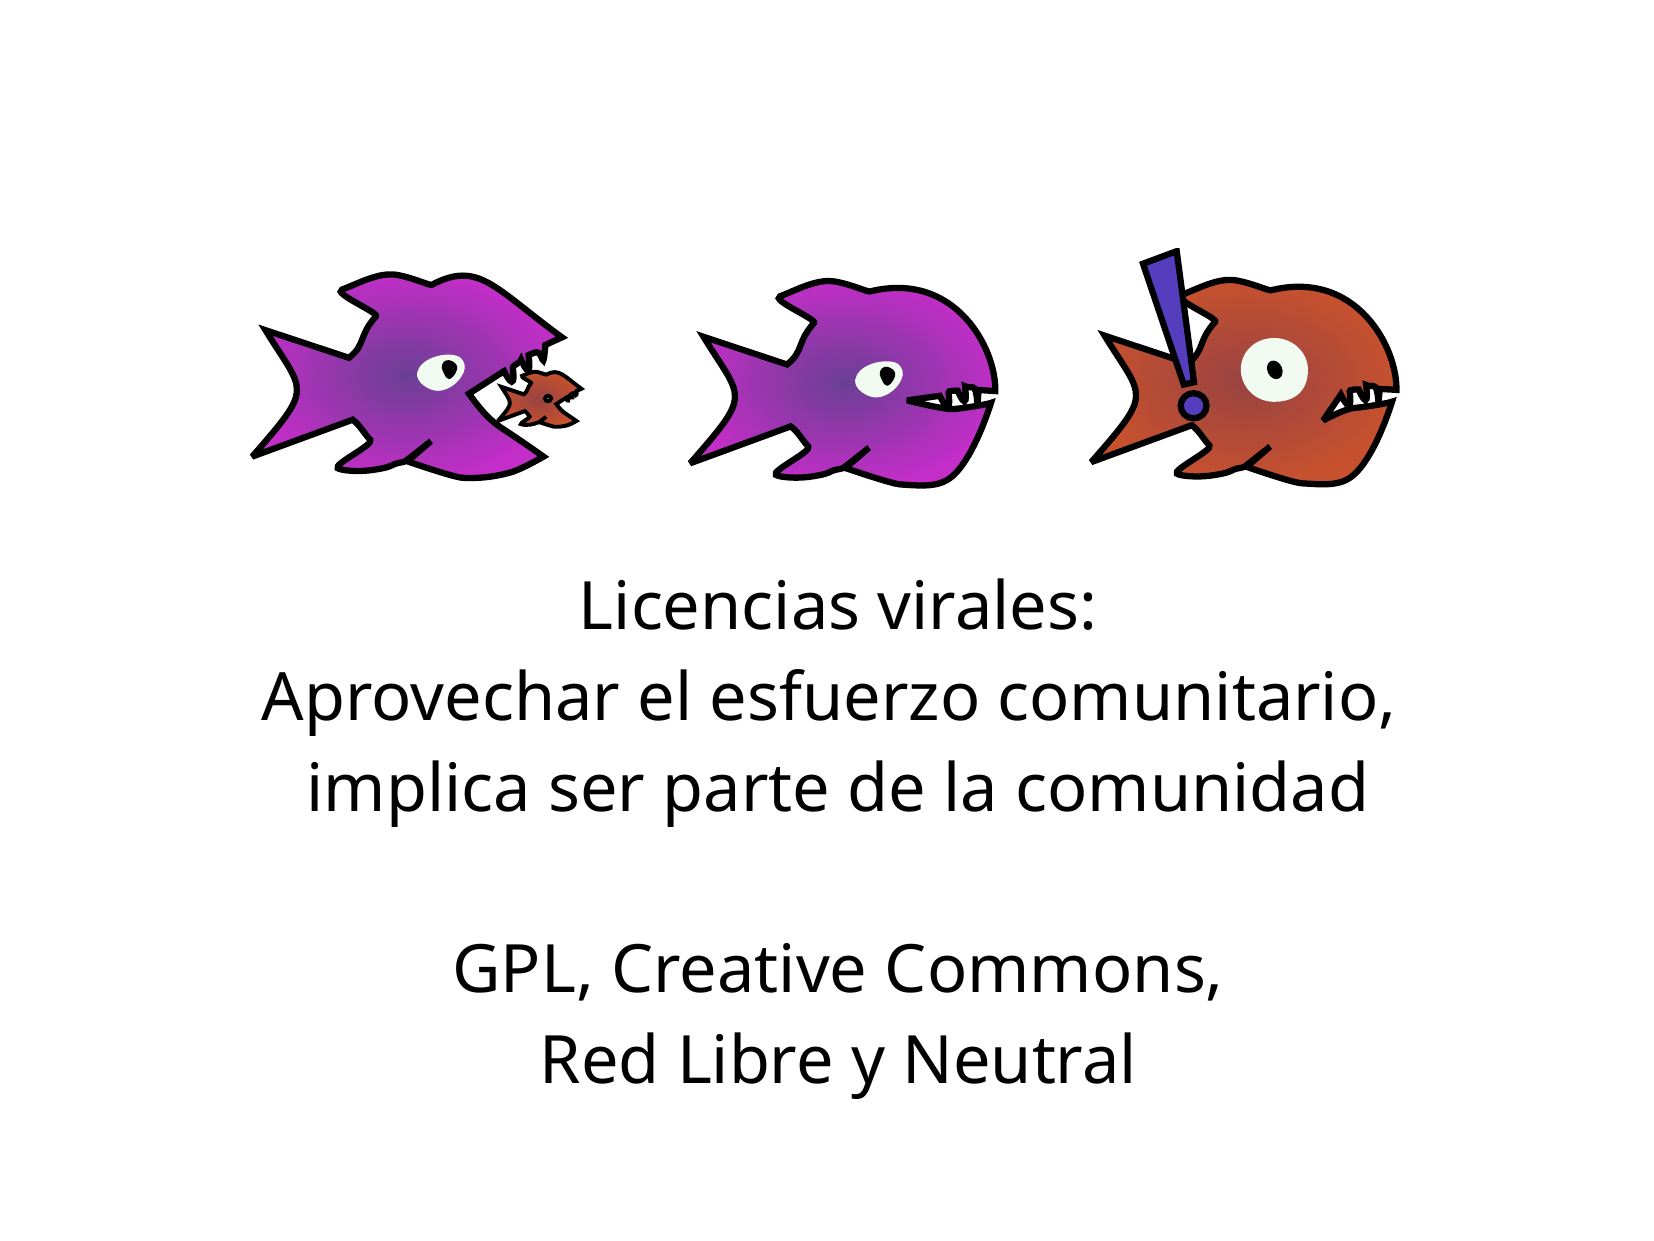

Licencias virales:
Aprovechar el esfuerzo comunitario,
implica ser parte de la comunidad
GPL, Creative Commons,
Red Libre y Neutral